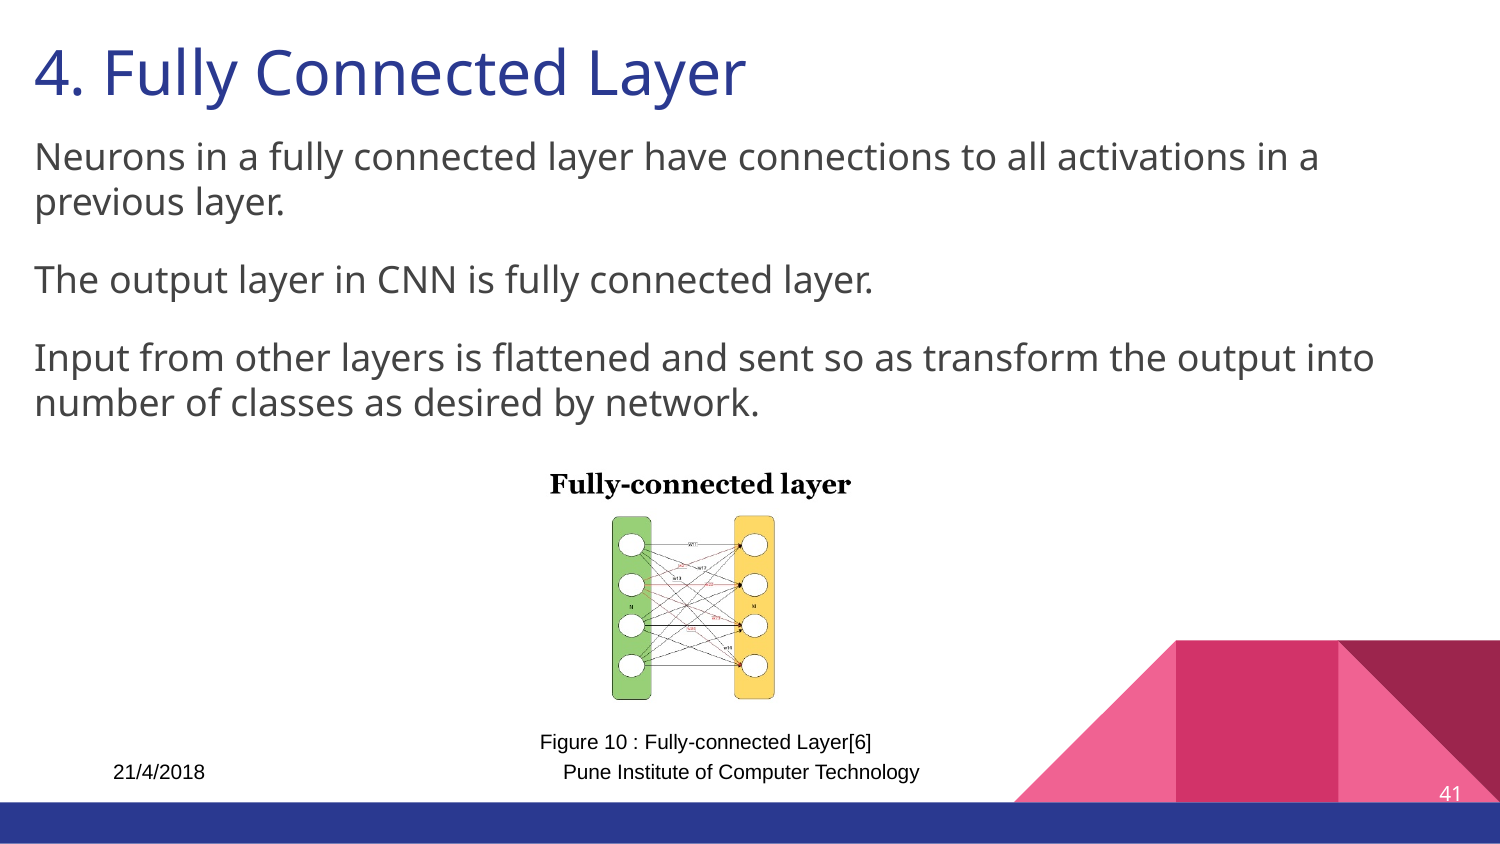

# 4. Fully Connected Layer
Neurons in a fully connected layer have connections to all activations in a previous layer.
The output layer in CNN is fully connected layer.
Input from other layers is flattened and sent so as transform the output into number of classes as desired by network.
Figure 10 : Fully-connected Layer[6]